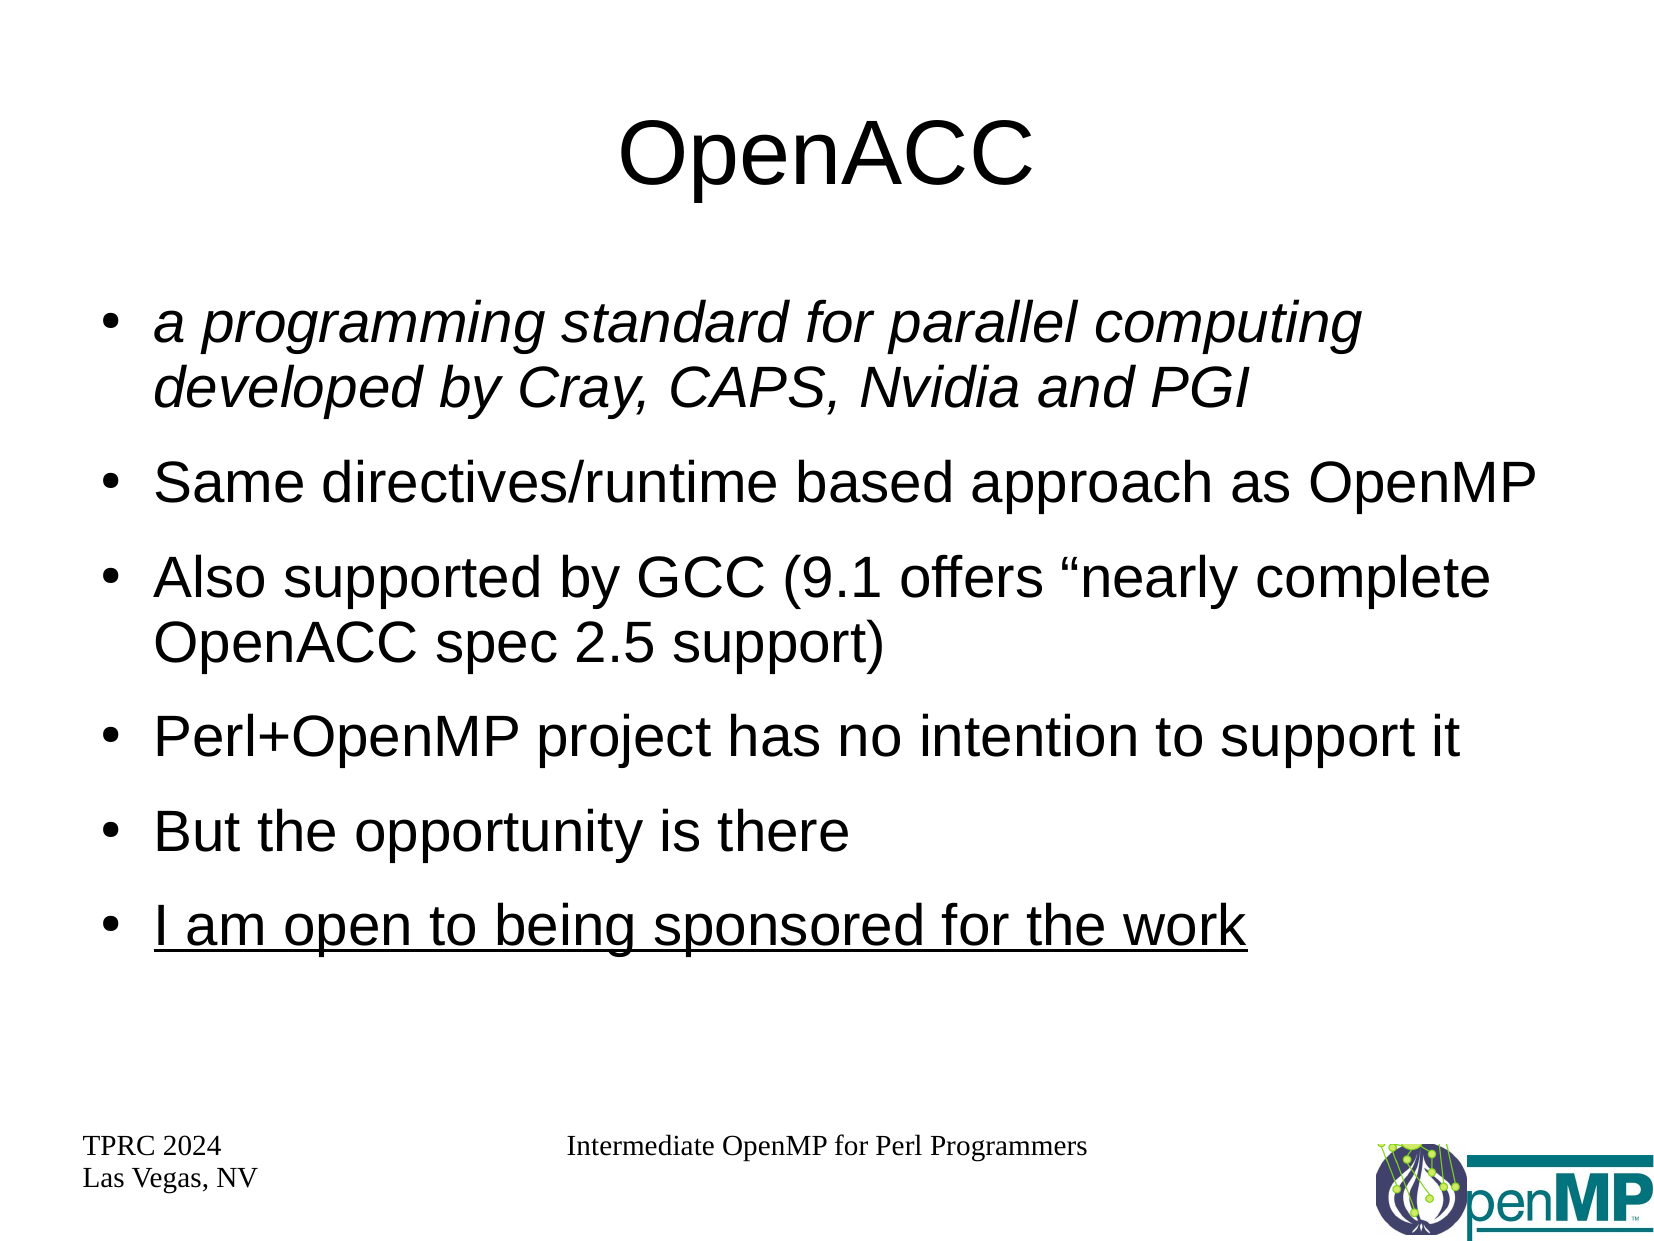

# OpenACC
a programming standard for parallel computing developed by Cray, CAPS, Nvidia and PGI
Same directives/runtime based approach as OpenMP
Also supported by GCC (9.1 offers “nearly complete OpenACC spec 2.5 support)
Perl+OpenMP project has no intention to support it
But the opportunity is there
I am open to being sponsored for the work